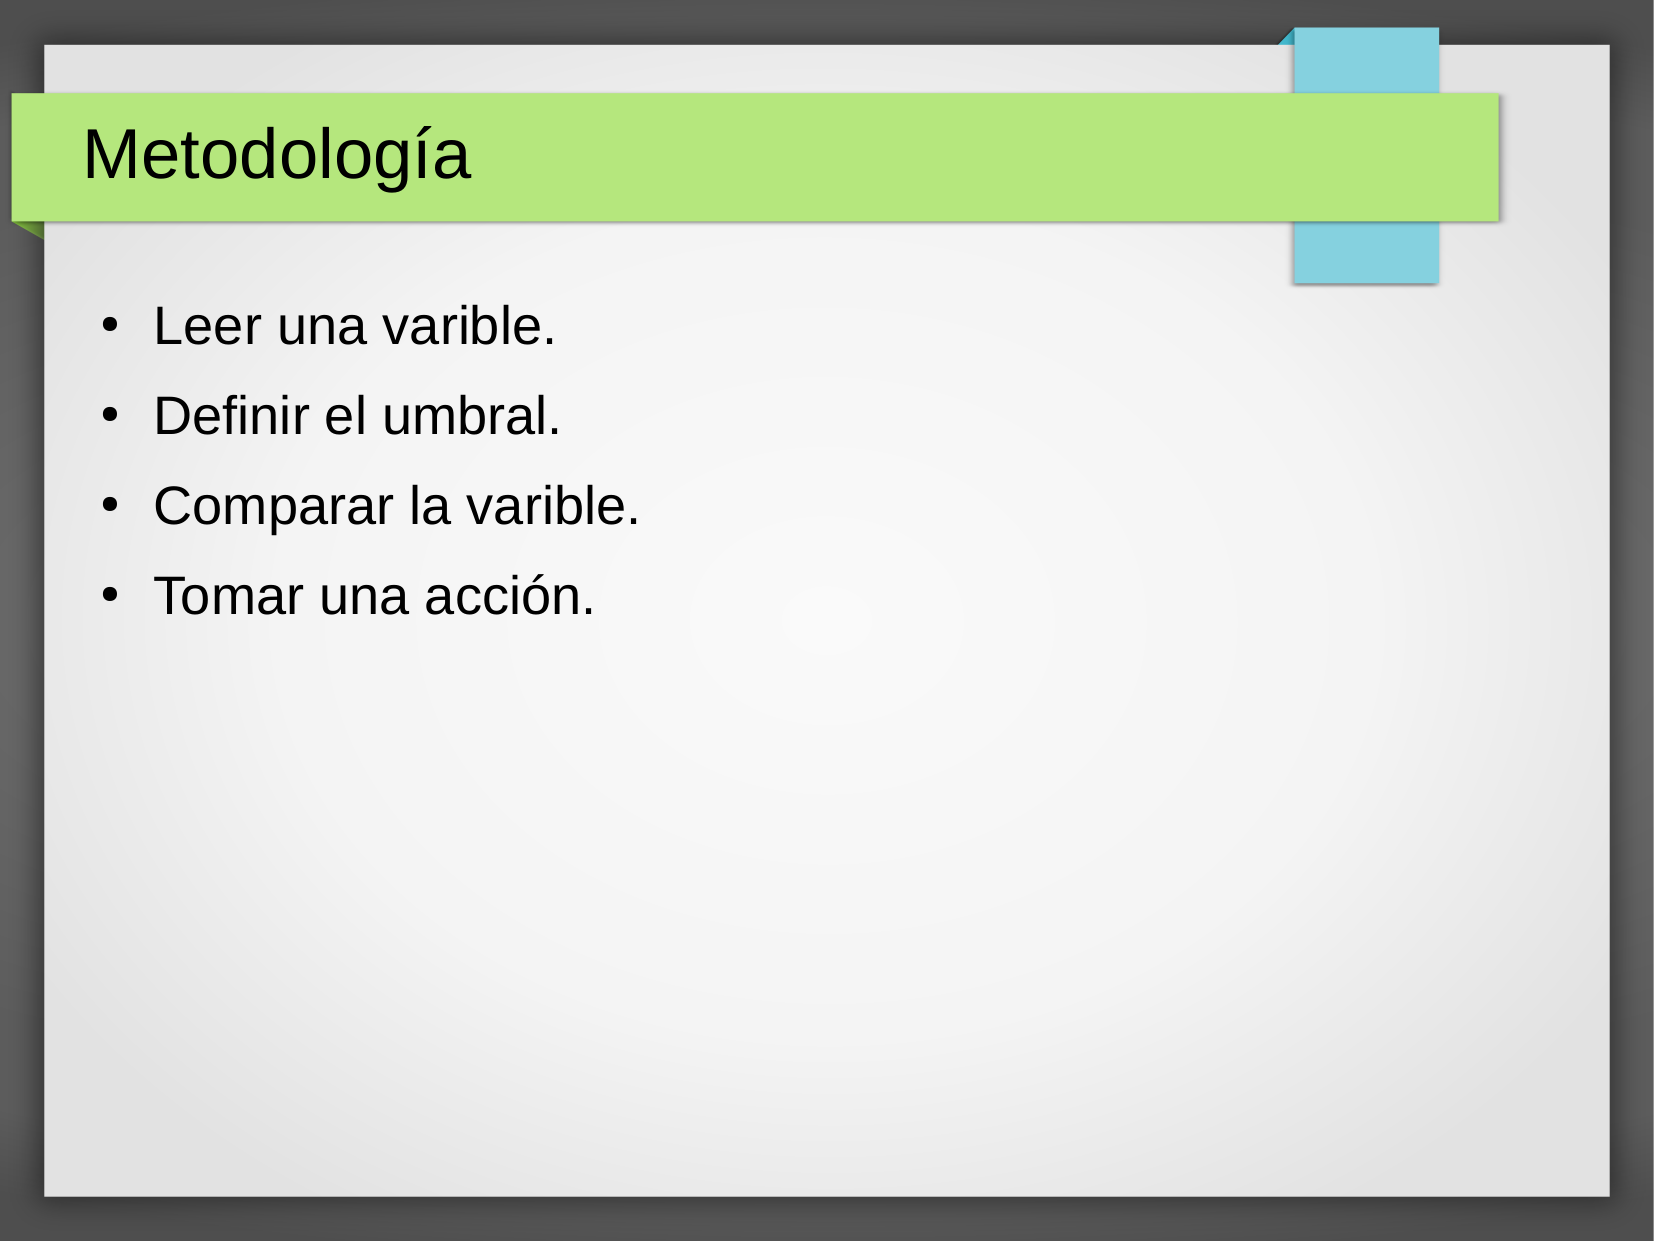

# Metodología
Leer una varible.
Definir el umbral.
Comparar la varible.
Tomar una acción.